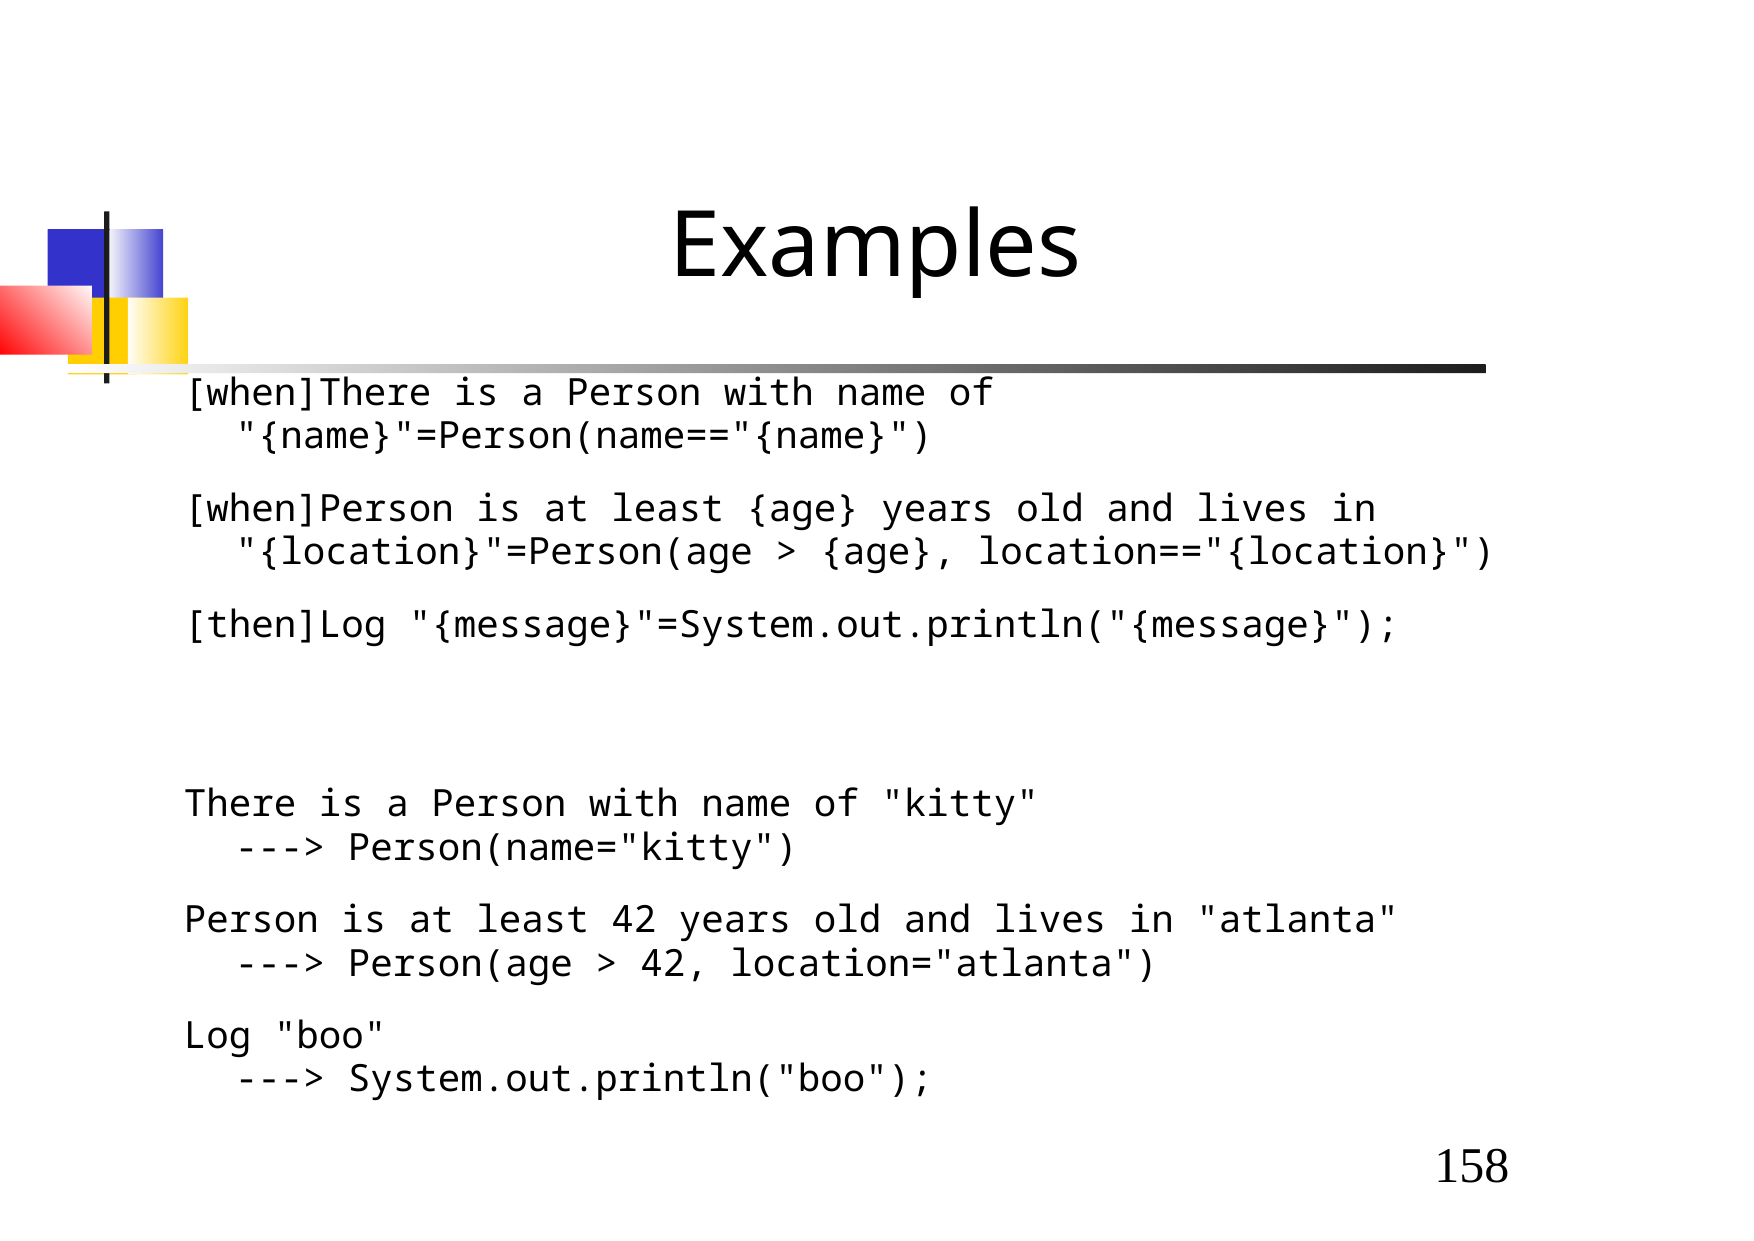

# Examples
[when]There is a Person with name of "{name}"=Person(name=="{name}")
[when]Person is at least {age} years old and lives in "{location}"=Person(age > {age}, location=="{location}")
[then]Log "{message}"=System.out.println("{message}");
There is a Person with name of "kitty"
---> Person(name="kitty")
Person is at least 42 years old and lives in "atlanta"
---> Person(age > 42, location="atlanta")
Log "boo"
---> System.out.println("boo");